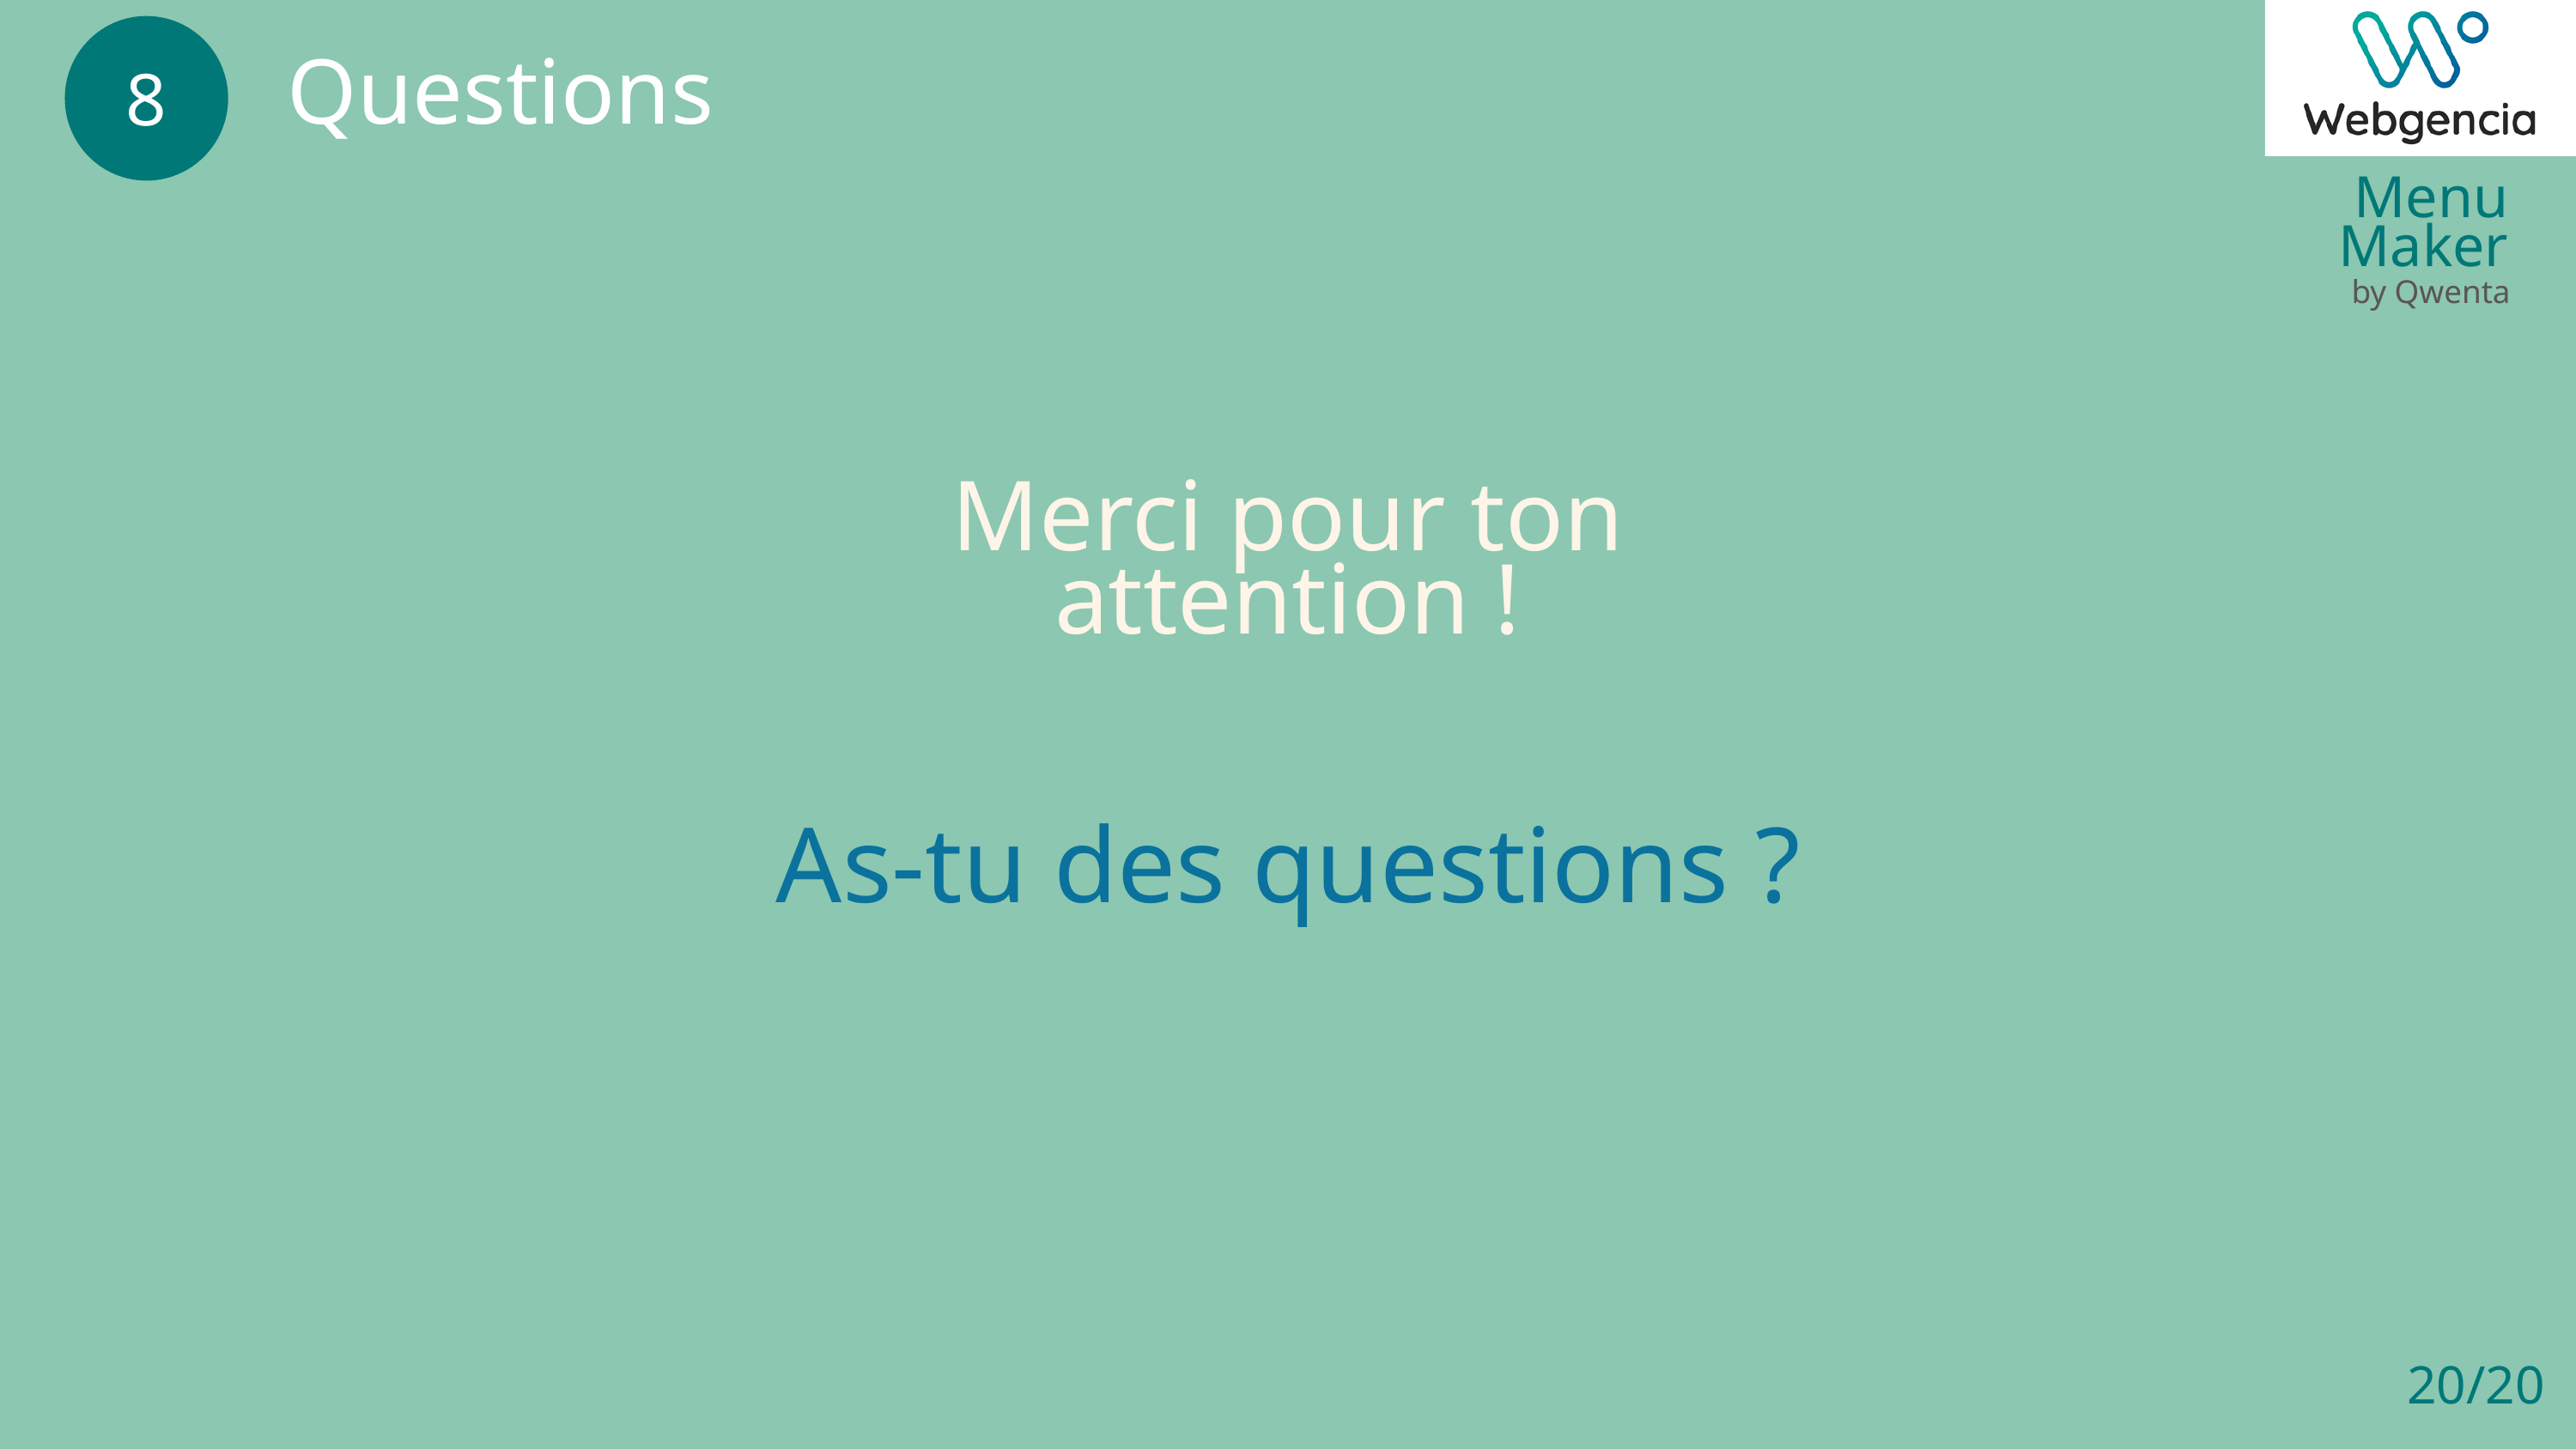

8
Questions
Menu Maker
by Qwenta
Merci pour ton attention !
As-tu des questions ?
20/20